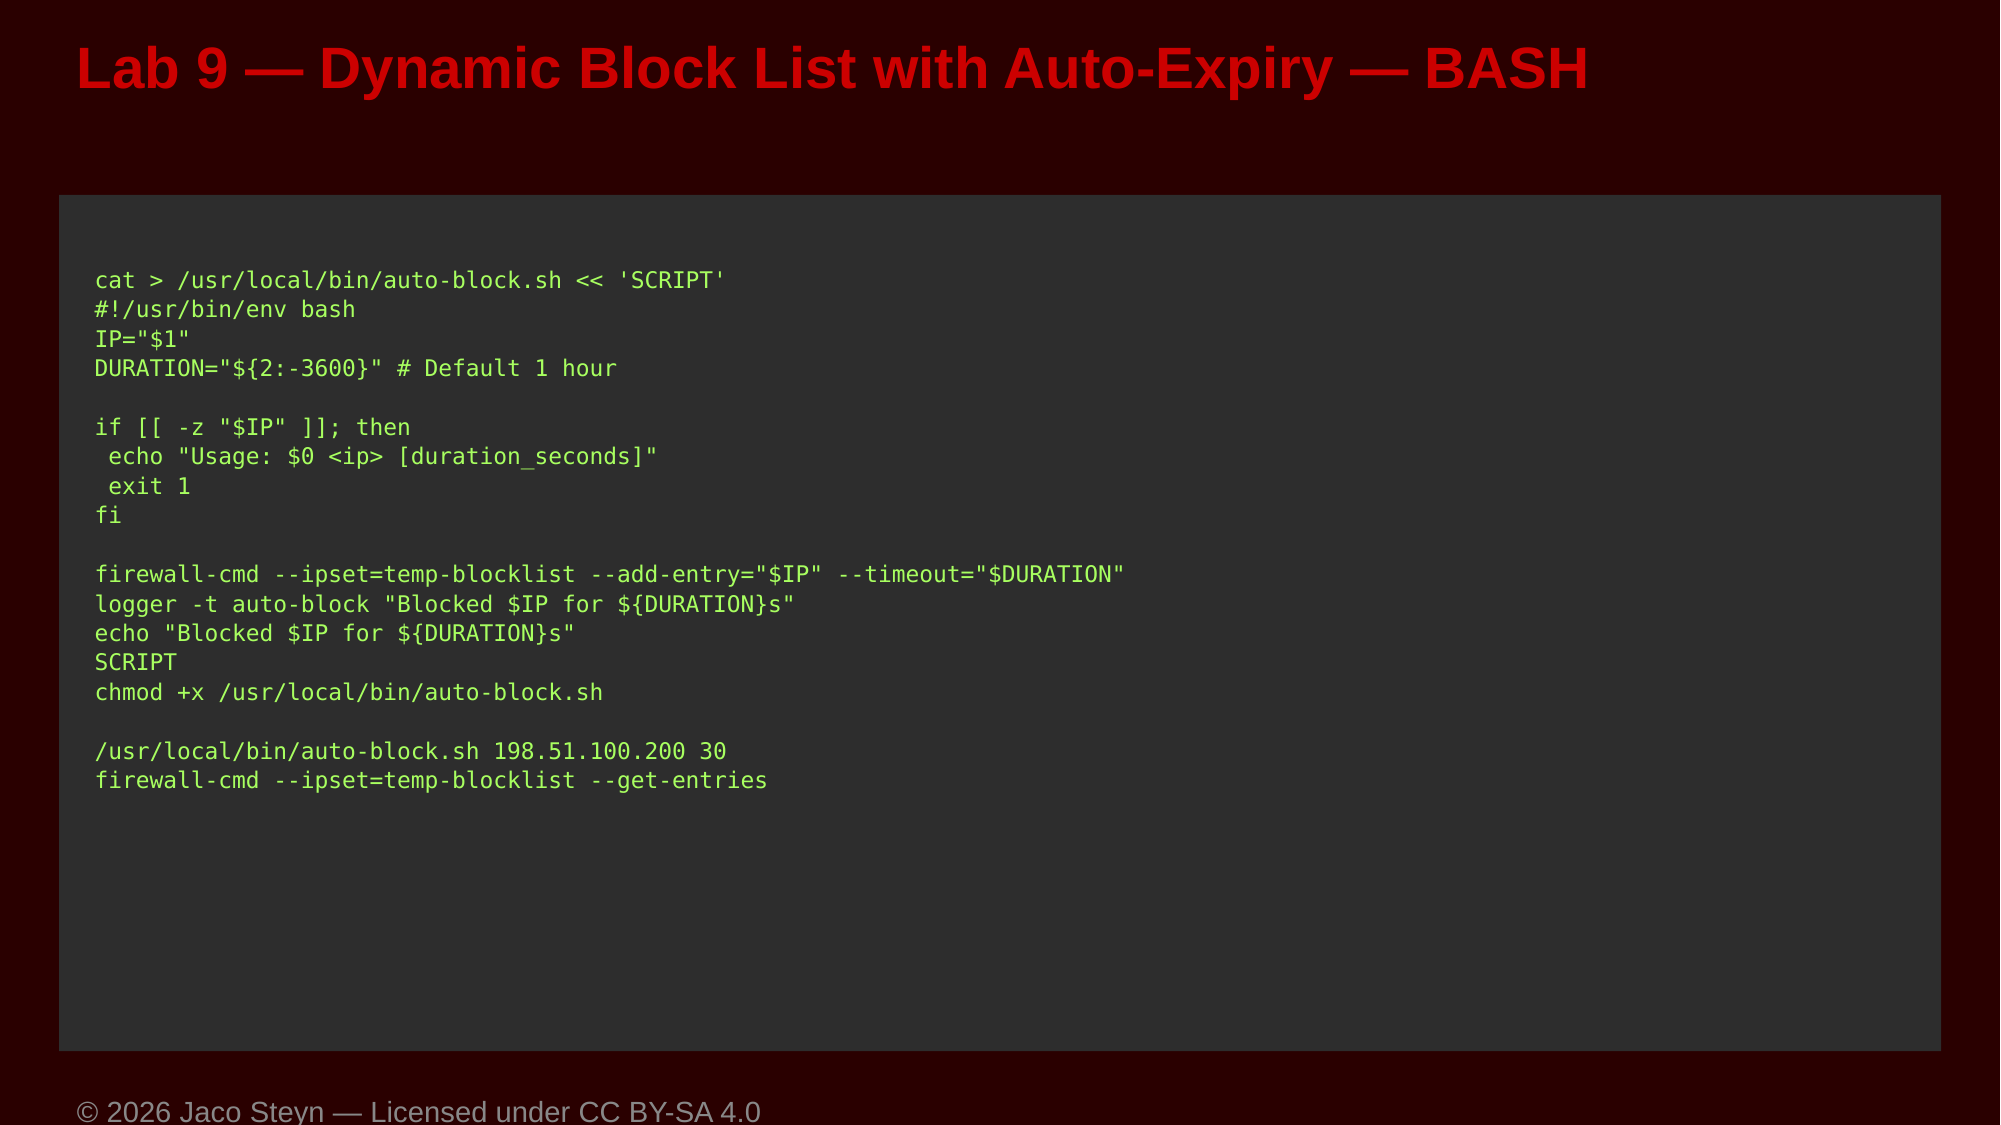

Lab 9 — Dynamic Block List with Auto-Expiry — BASH
cat > /usr/local/bin/auto-block.sh << 'SCRIPT'
#!/usr/bin/env bash
IP="$1"
DURATION="${2:-3600}" # Default 1 hour
if [[ -z "$IP" ]]; then
 echo "Usage: $0 <ip> [duration_seconds]"
 exit 1
fi
firewall-cmd --ipset=temp-blocklist --add-entry="$IP" --timeout="$DURATION"
logger -t auto-block "Blocked $IP for ${DURATION}s"
echo "Blocked $IP for ${DURATION}s"
SCRIPT
chmod +x /usr/local/bin/auto-block.sh
/usr/local/bin/auto-block.sh 198.51.100.200 30
firewall-cmd --ipset=temp-blocklist --get-entries
© 2026 Jaco Steyn — Licensed under CC BY-SA 4.0